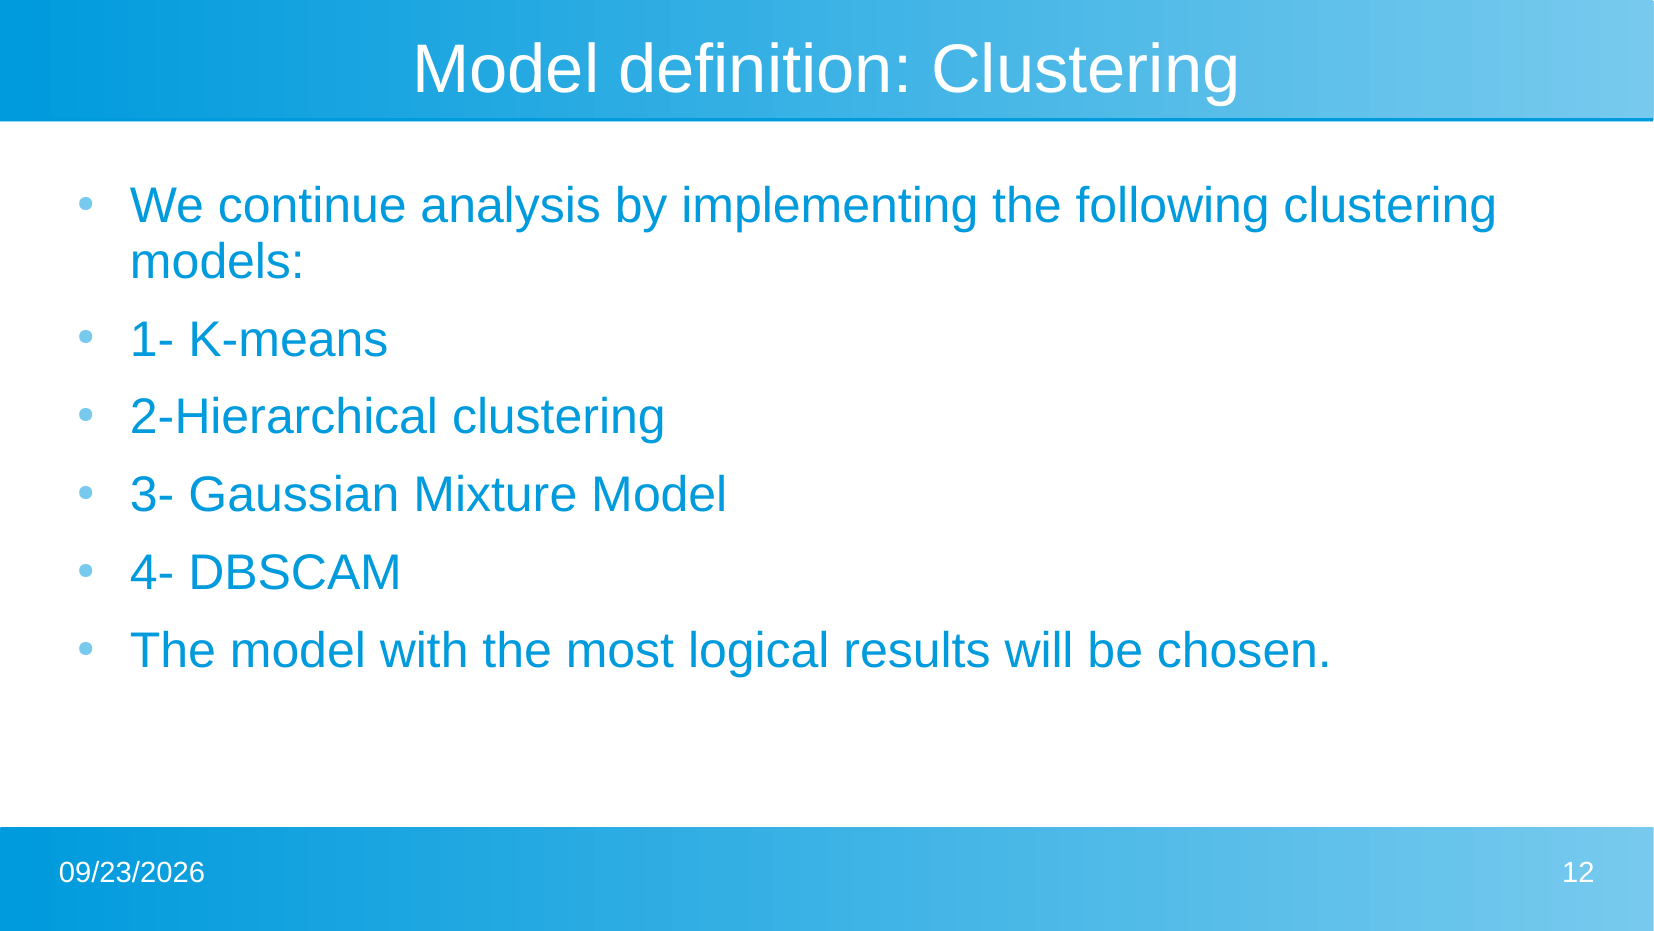

# Model definition: Clustering
We continue analysis by implementing the following clustering models:
1- K-means
2-Hierarchical clustering
3- Gaussian Mixture Model
4- DBSCAM
The model with the most logical results will be chosen.
Model
Model
12